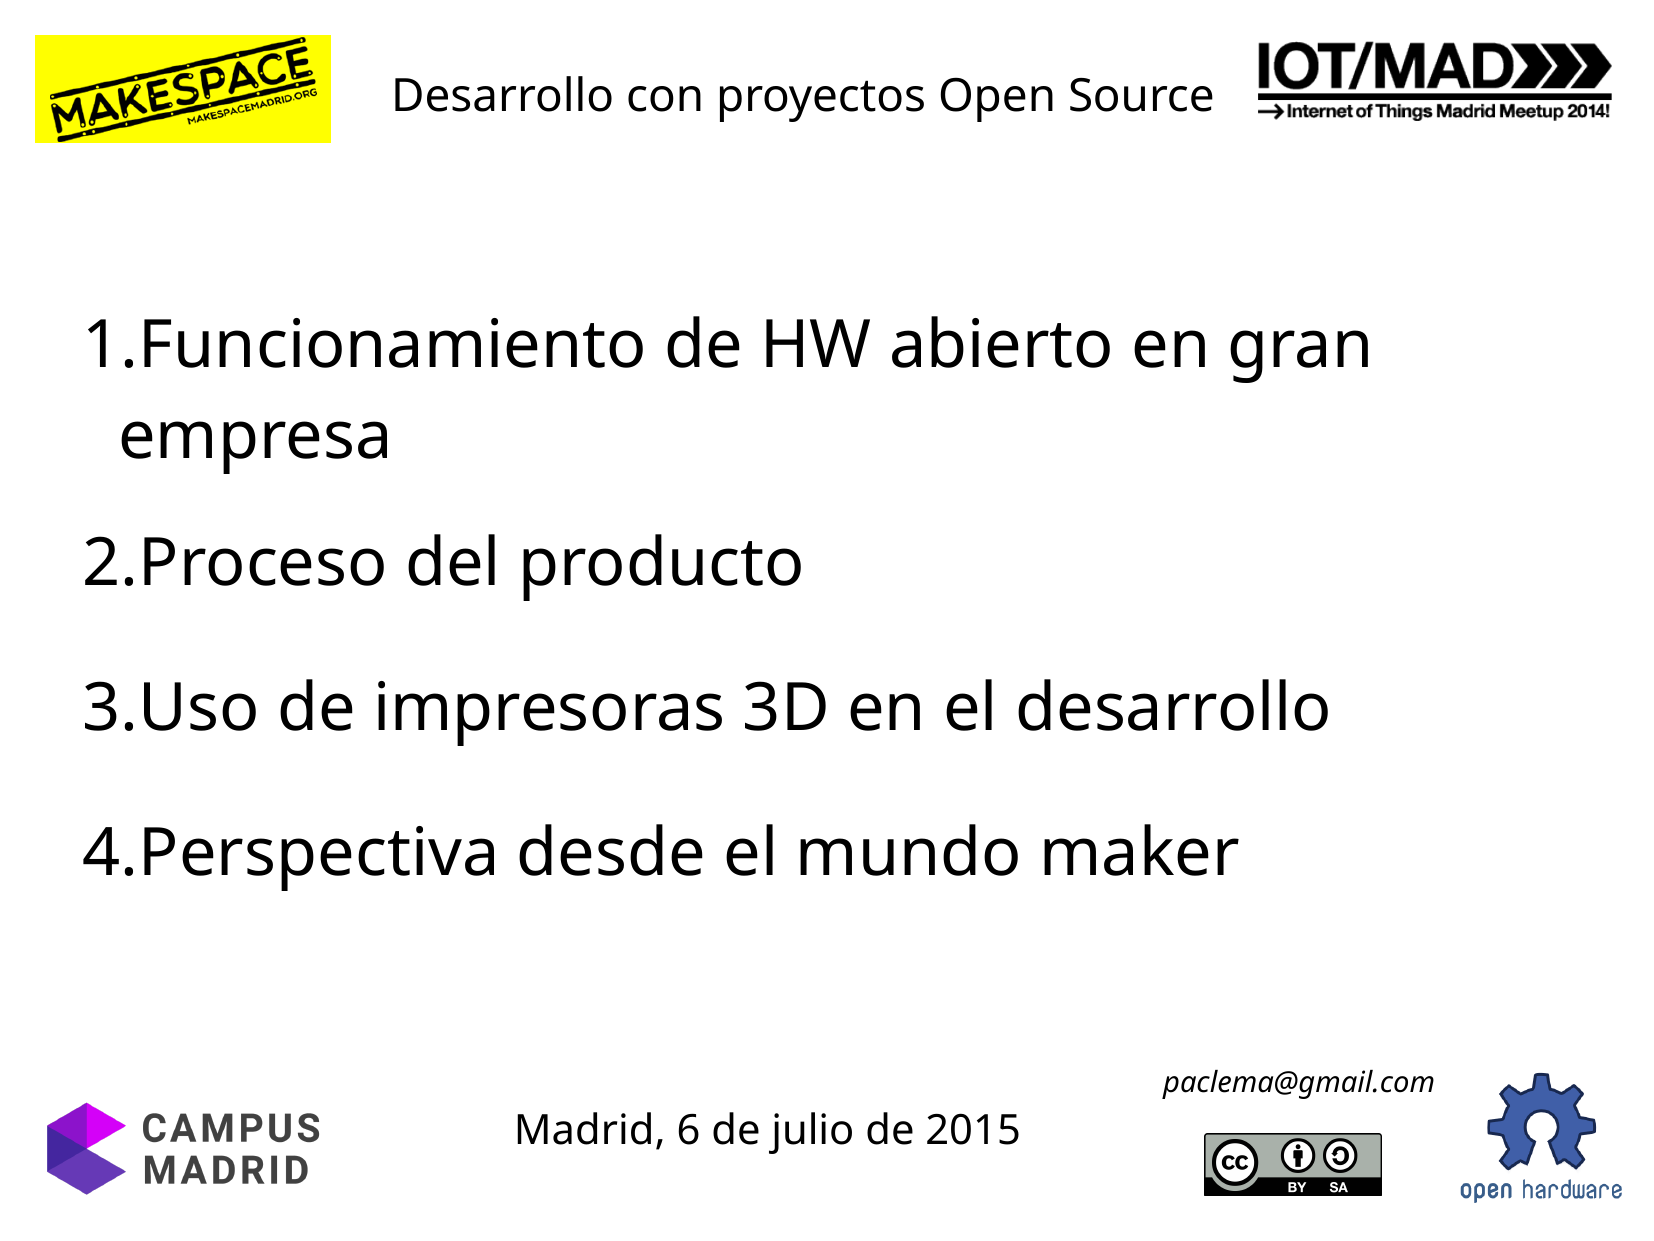

# Desarrollo con proyectos Open Source
Funcionamiento de HW abierto en gran empresa
Proceso del producto
Uso de impresoras 3D en el desarrollo
Perspectiva desde el mundo maker
paclema@gmail.com
Madrid, 6 de julio de 2015